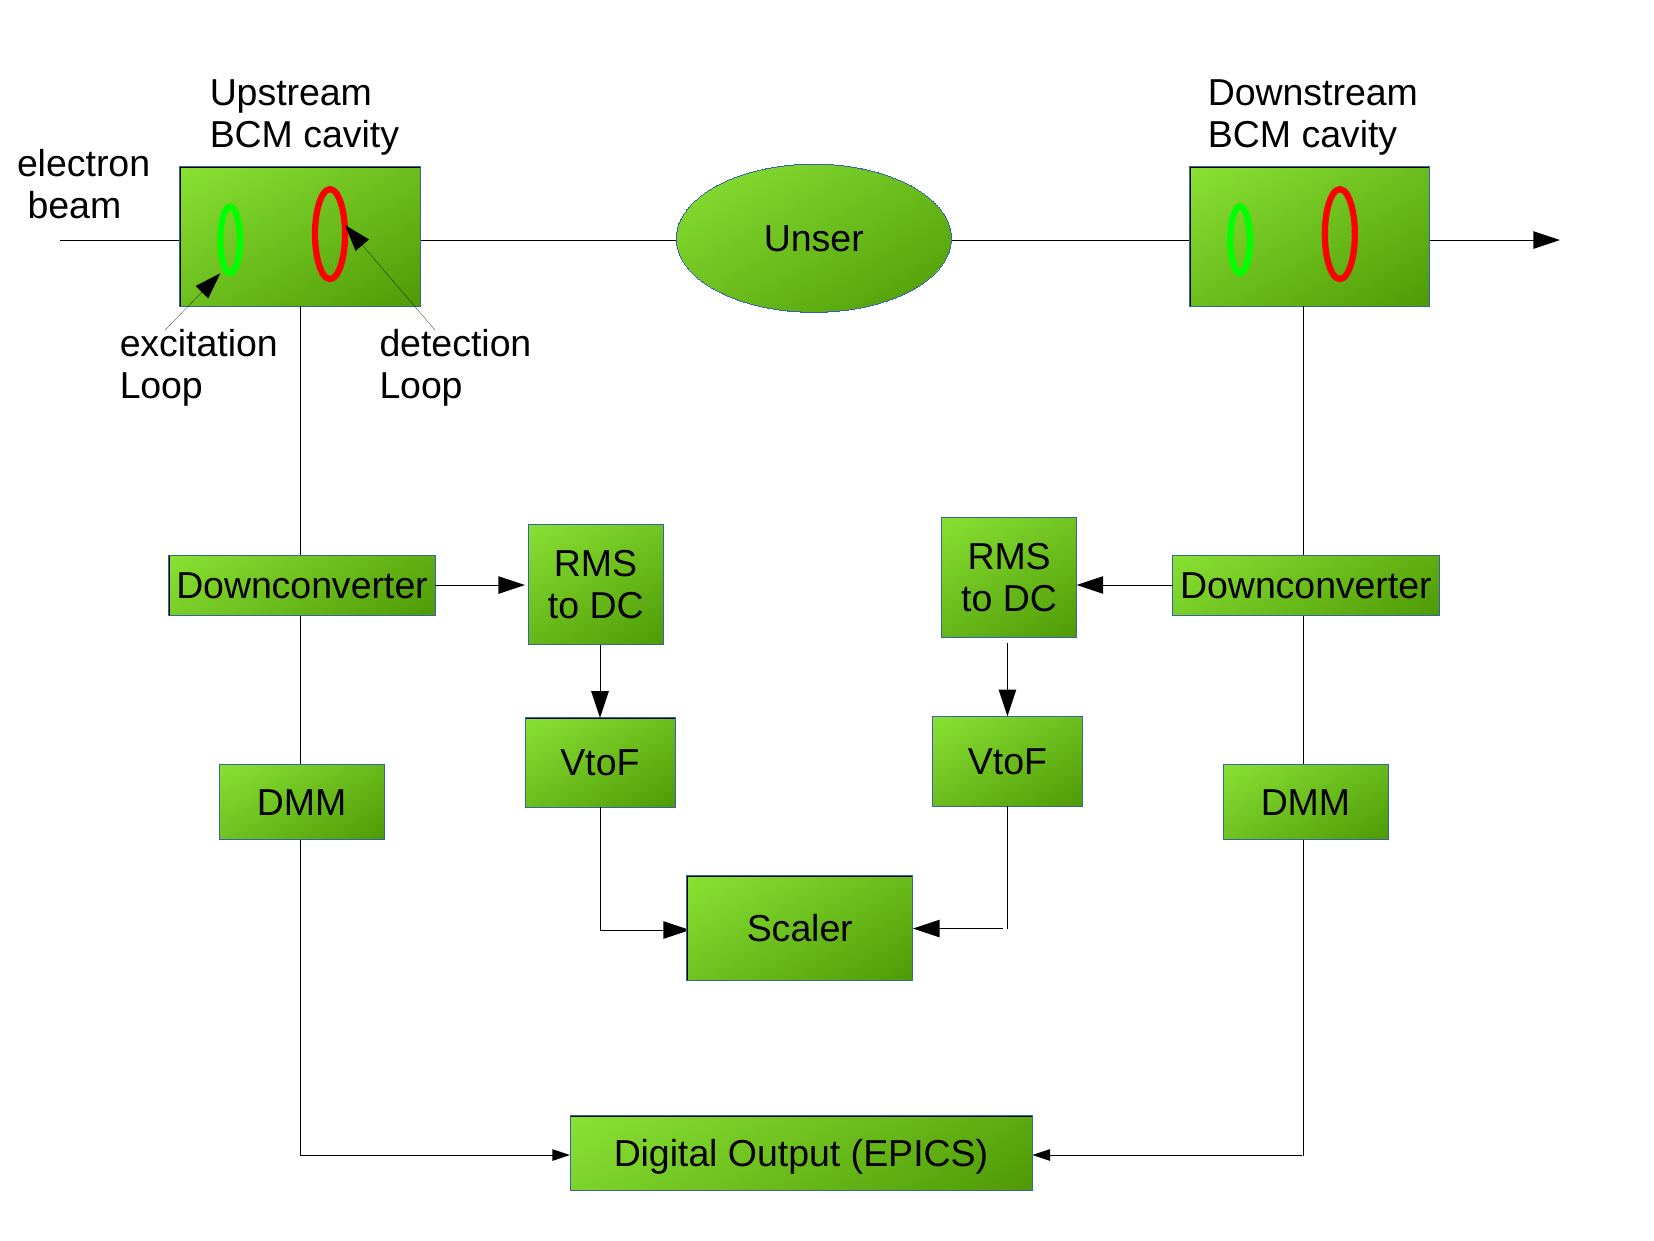

Upstream
BCM cavity
Downstream
BCM cavity
electron
 beam
Unser
excitation
Loop
detection
Loop
RMS
to DC
RMS
to DC
Downconverter
Downconverter
VtoF
VtoF
DMM
DMM
Scaler
Digital Output (EPICS)